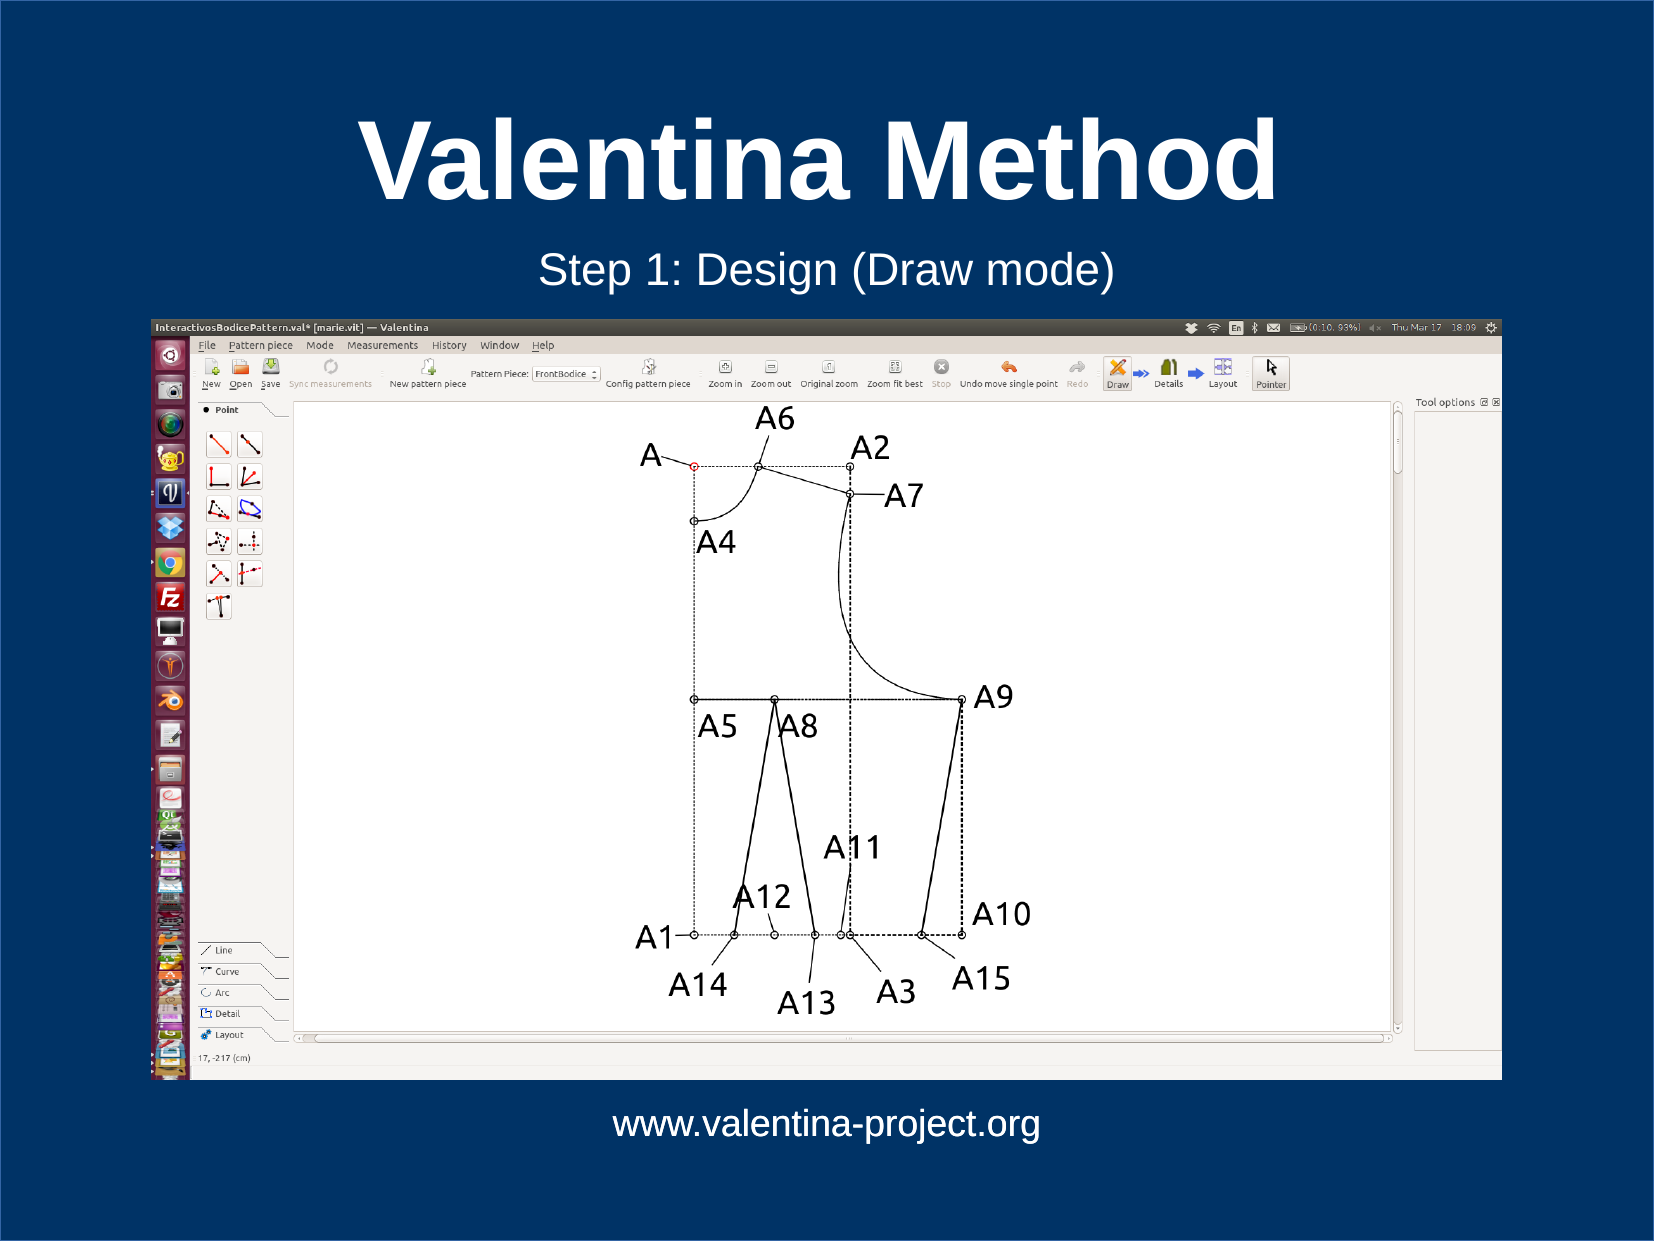

#
Valentina Method
Step 1: Design (Draw mode)
www.valentina-project.org
www.valentina-project.org